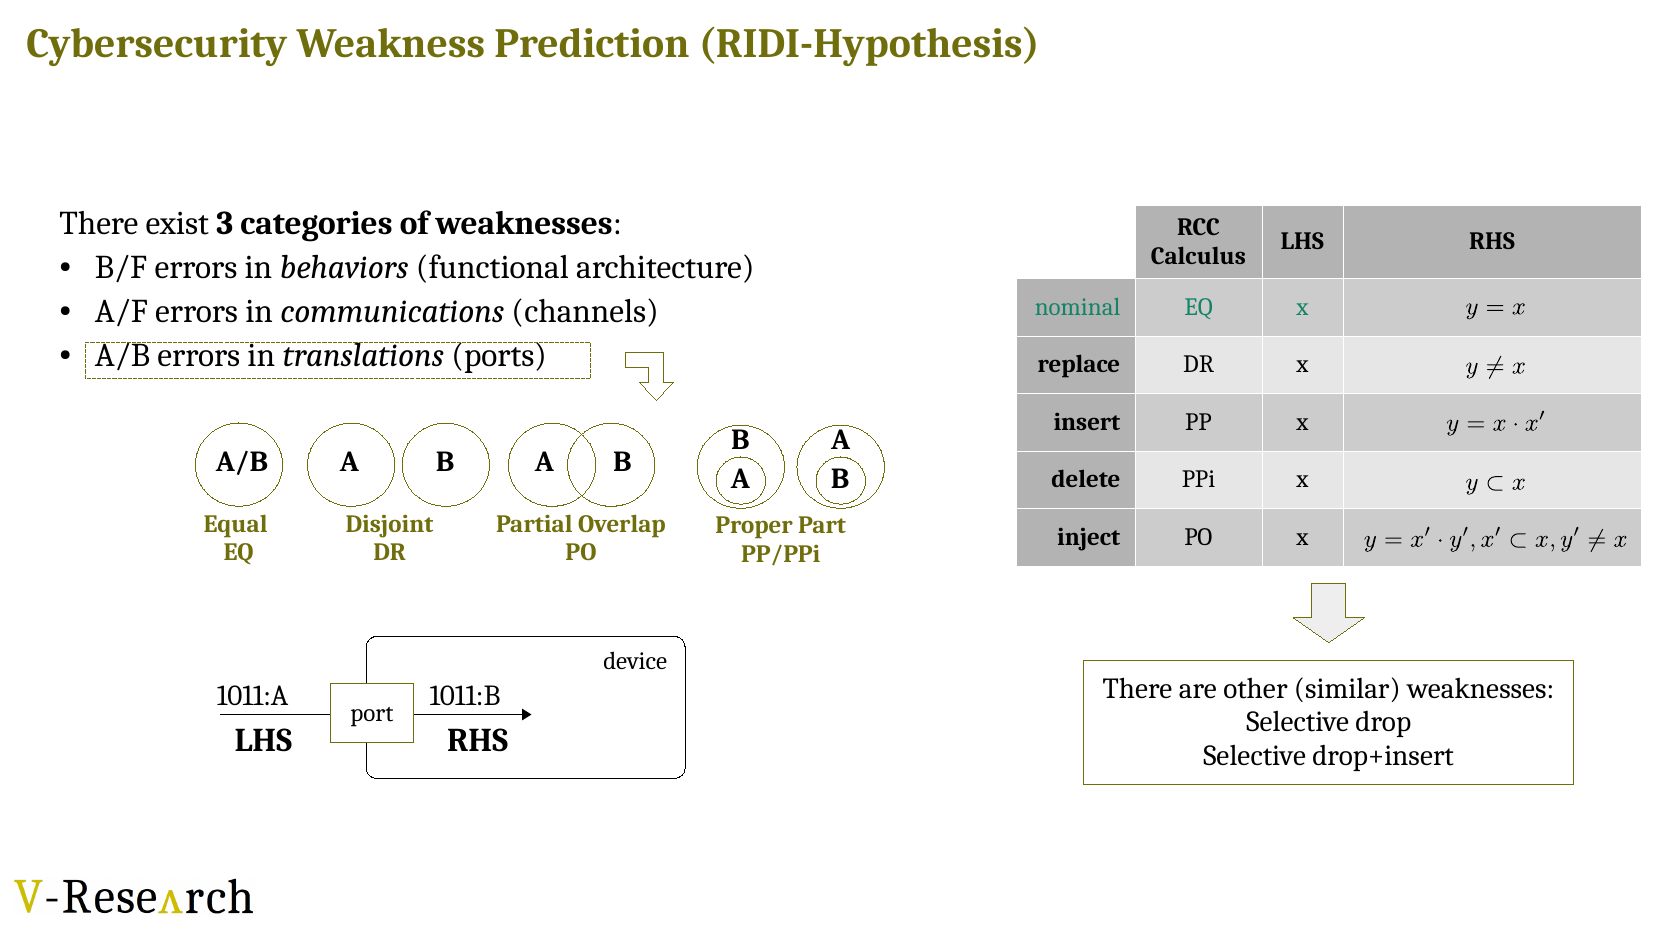

Cybersecurity Weakness Prediction (RIDI-Hypothesis)
There exist 3 categories of weaknesses:
B/F errors in behaviors (functional architecture)
A/F errors in communications (channels)
A/B errors in translations (ports)
| | RCC Calculus | LHS | RHS |
| --- | --- | --- | --- |
| nominal | EQ | x | |
| replace | DR | x | |
| insert | PP | x | |
| delete | PPi | x | |
| inject | PO | x | |
B
A
A/B
A
B
A
B
A
B
Equal
EQ
Partial Overlap
PO
Disjoint
DR
Proper Part
PP/PPi
device
There are other (similar) weaknesses:
Selective drop
Selective drop+insert
1011:A
1011:B
port
LHS
RHS